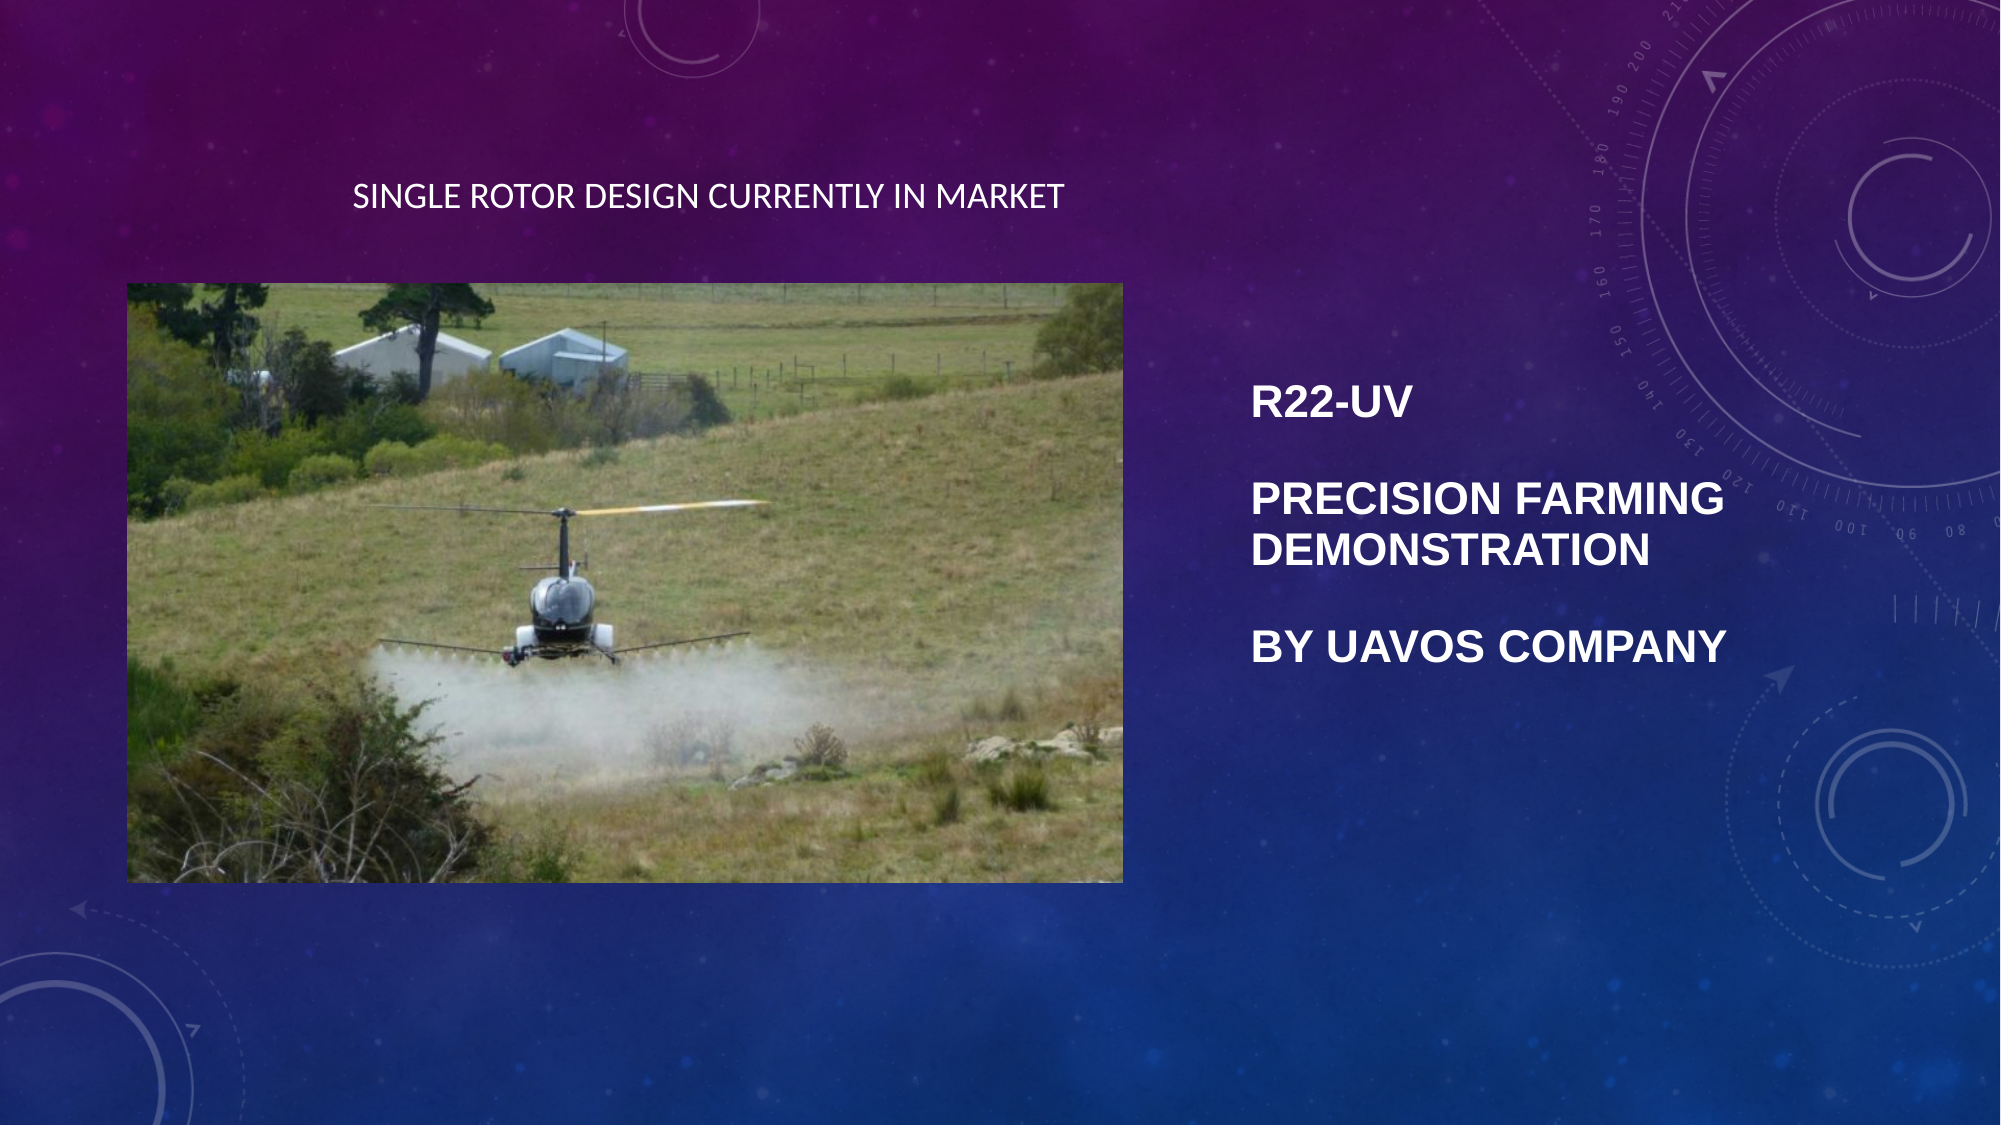

# SINGLE ROTOR DESIGN CURRENTLY IN MARKET
R22-UV
PRECISION FARMING DEMONSTRATION
BY UAVOS COMPANY